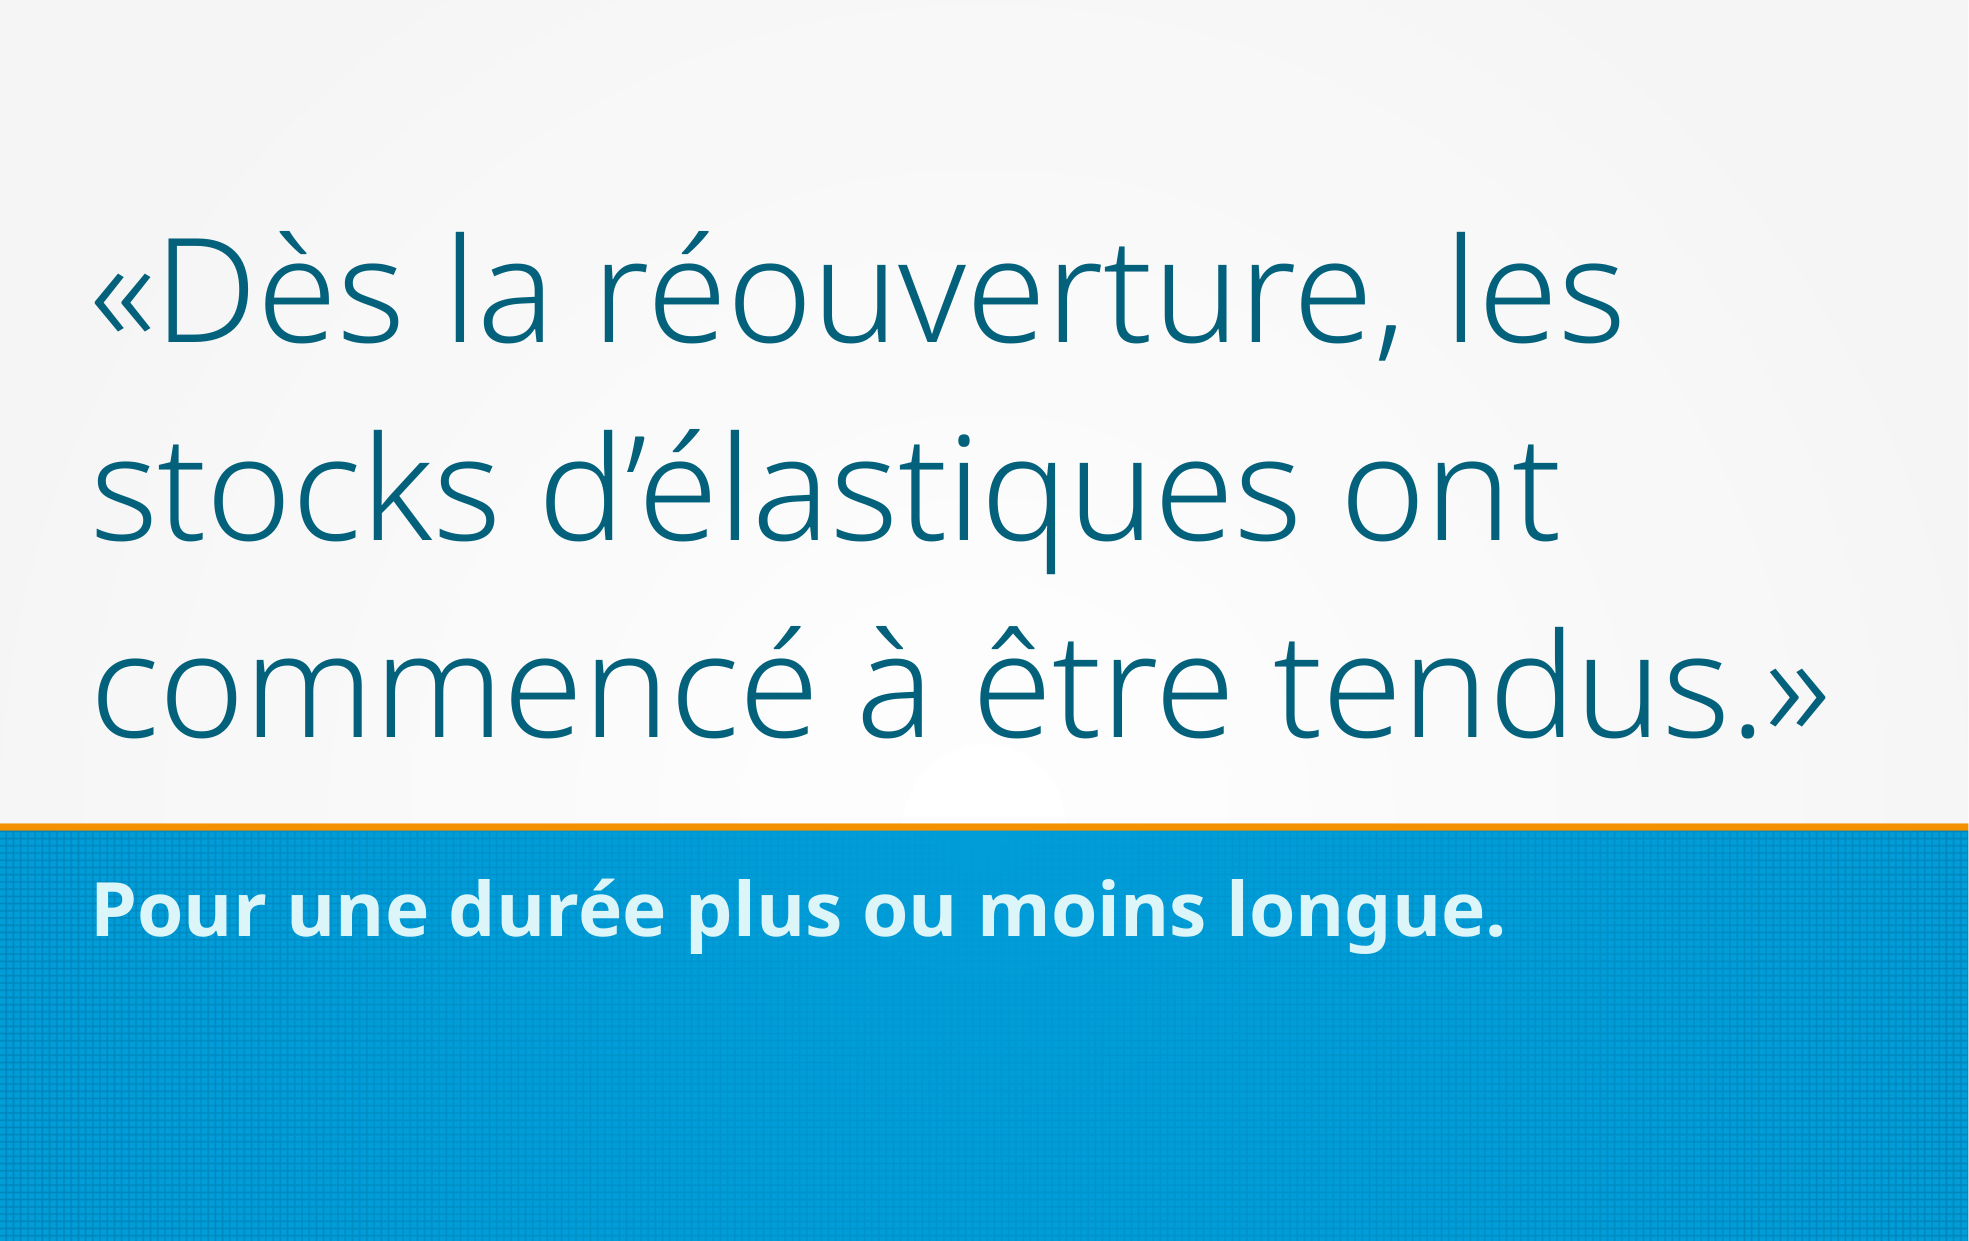

# «Dès la réouverture, les stocks d’élastiques ont commencé à être tendus.»
Pour une durée plus ou moins longue.